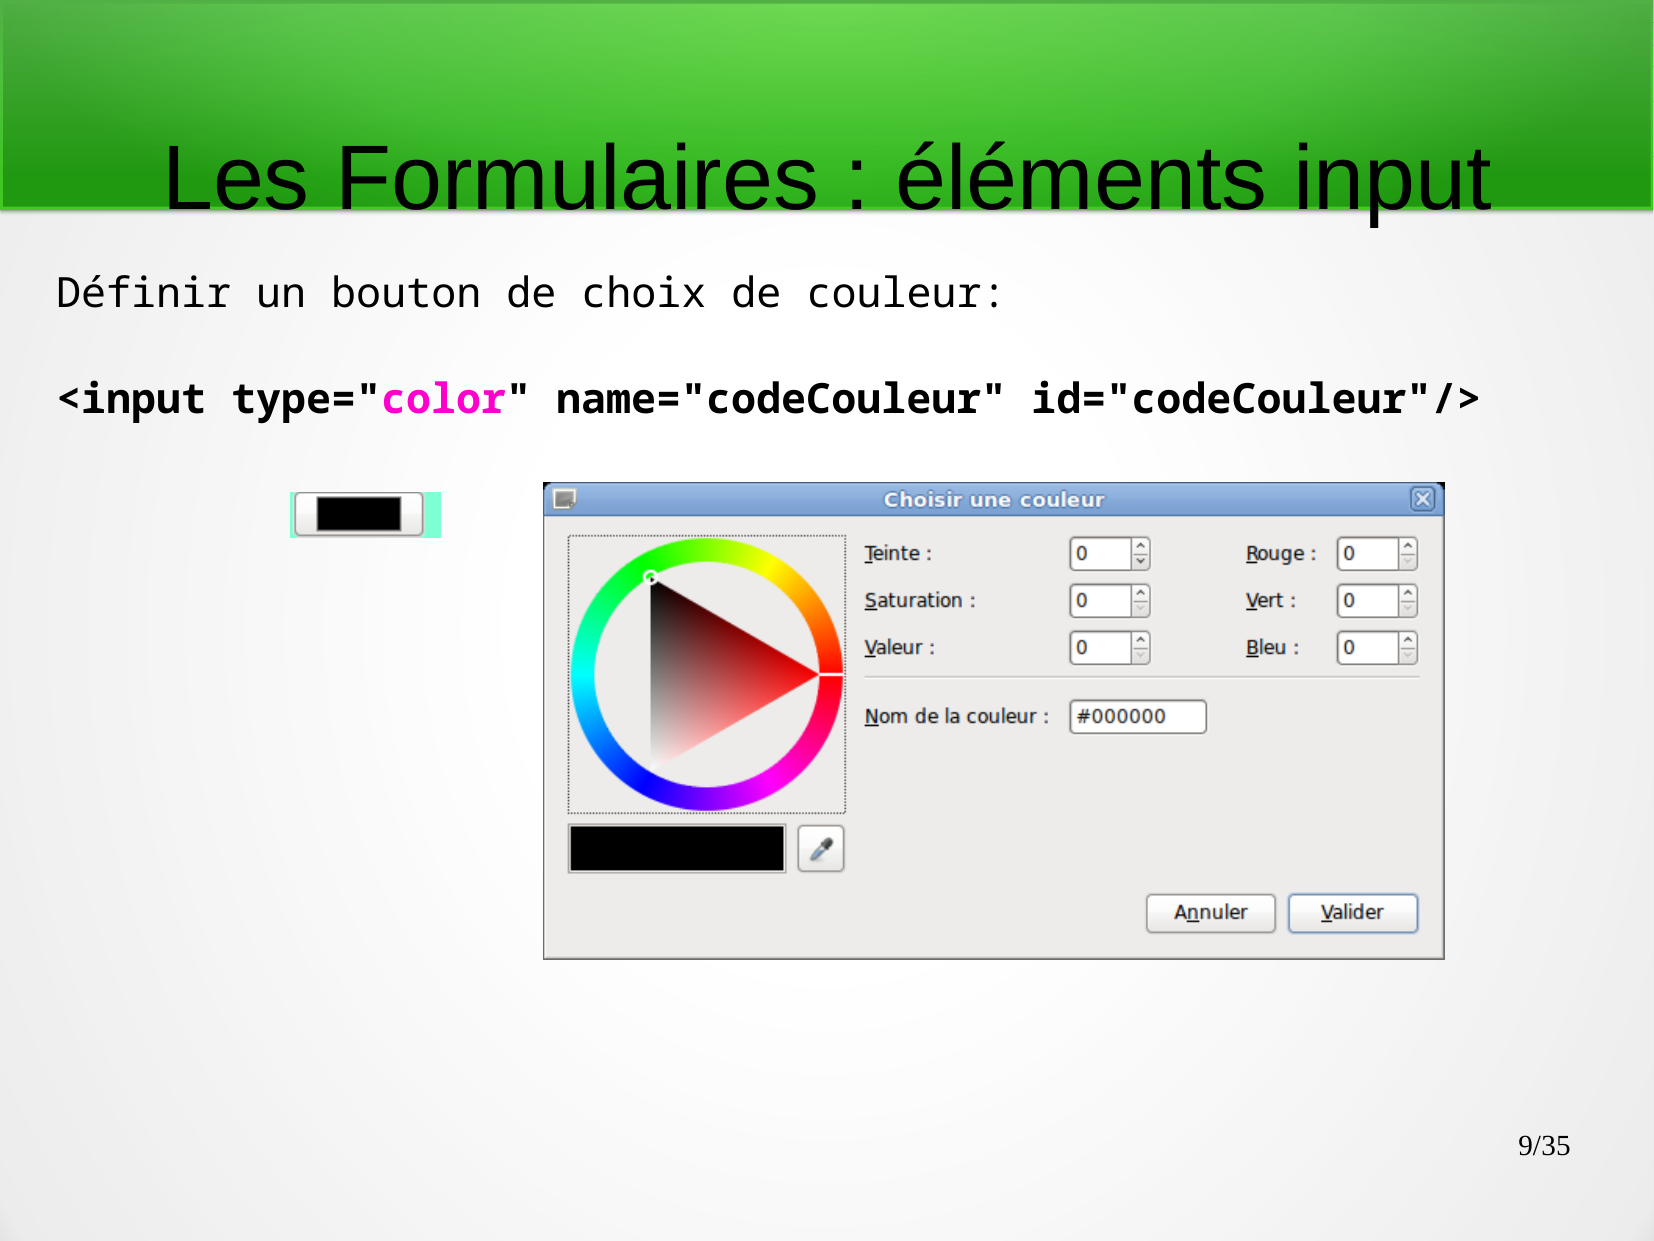

# Les Formulaires : éléments input
Définir un bouton de choix de couleur:
<input type="color" name="codeCouleur" id="codeCouleur"/>
9